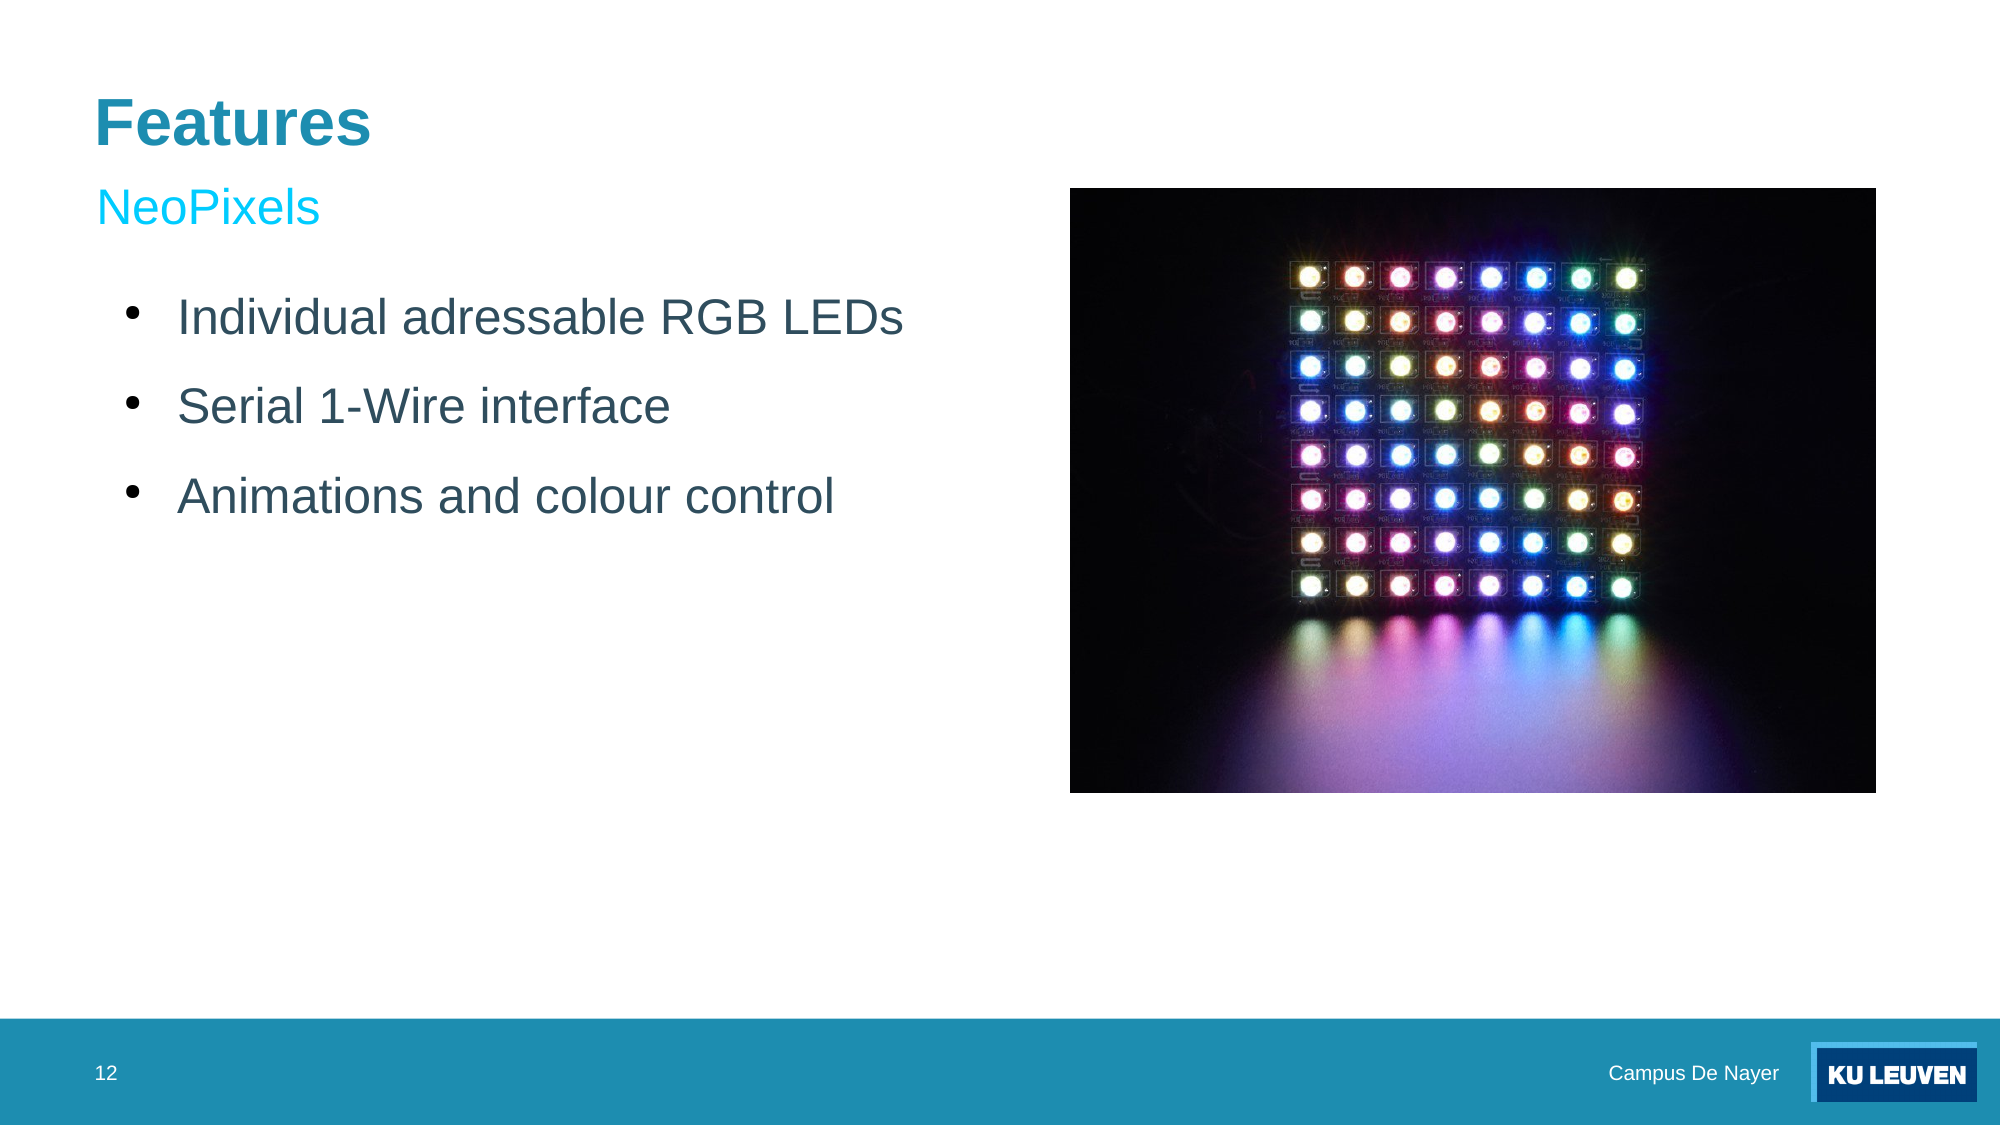

# Features
NeoPixels
Individual adressable RGB LEDs
Serial 1-Wire interface
Animations and colour control
12
KULeuven, CoaCo